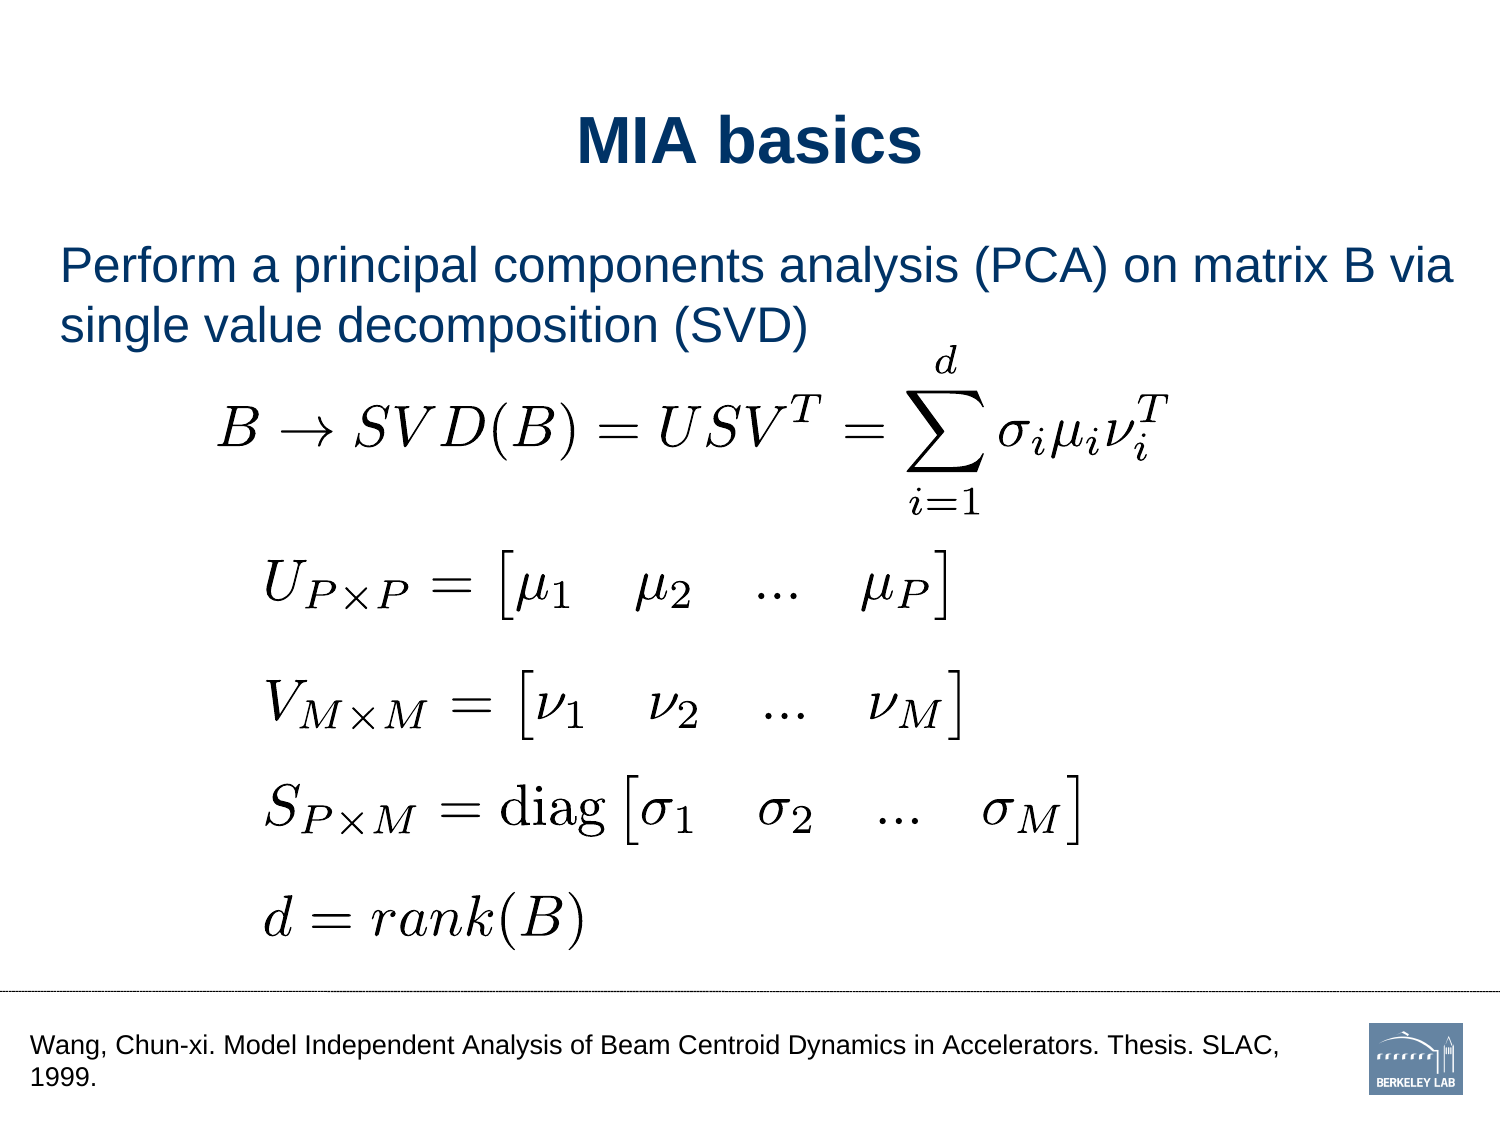

# MIA basics
Perform a principal components analysis (PCA) on matrix B via single value decomposition (SVD)
Wang, Chun-xi. Model Independent Analysis of Beam Centroid Dynamics in Accelerators. Thesis. SLAC, 1999.